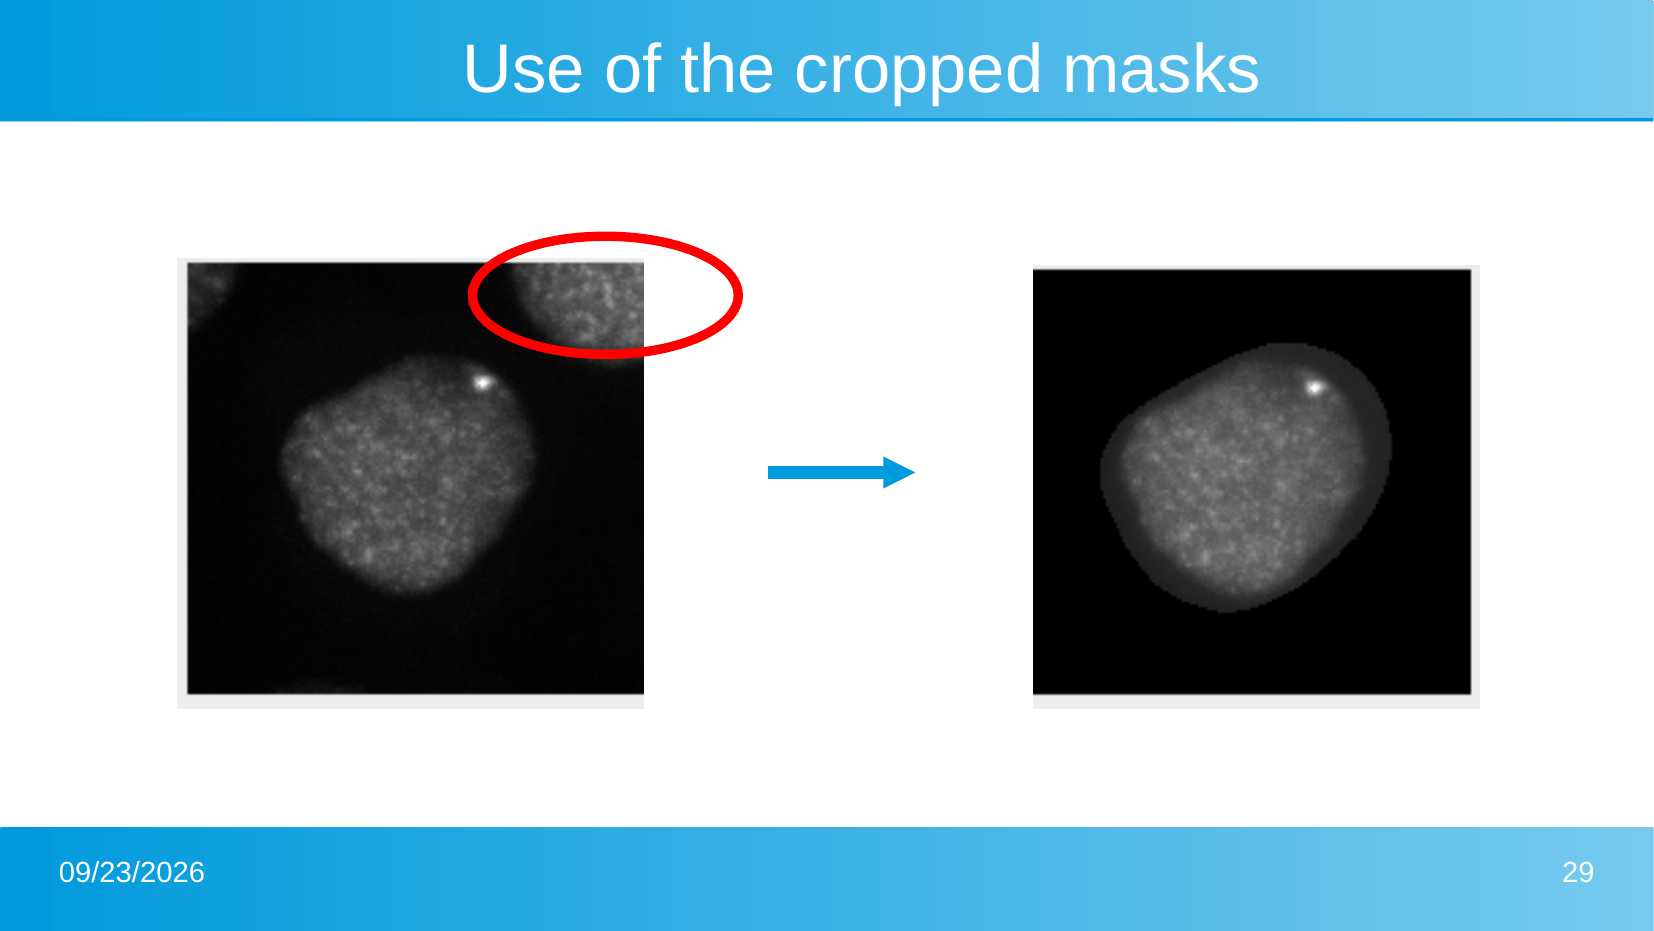

# Use of the cropped masks
29